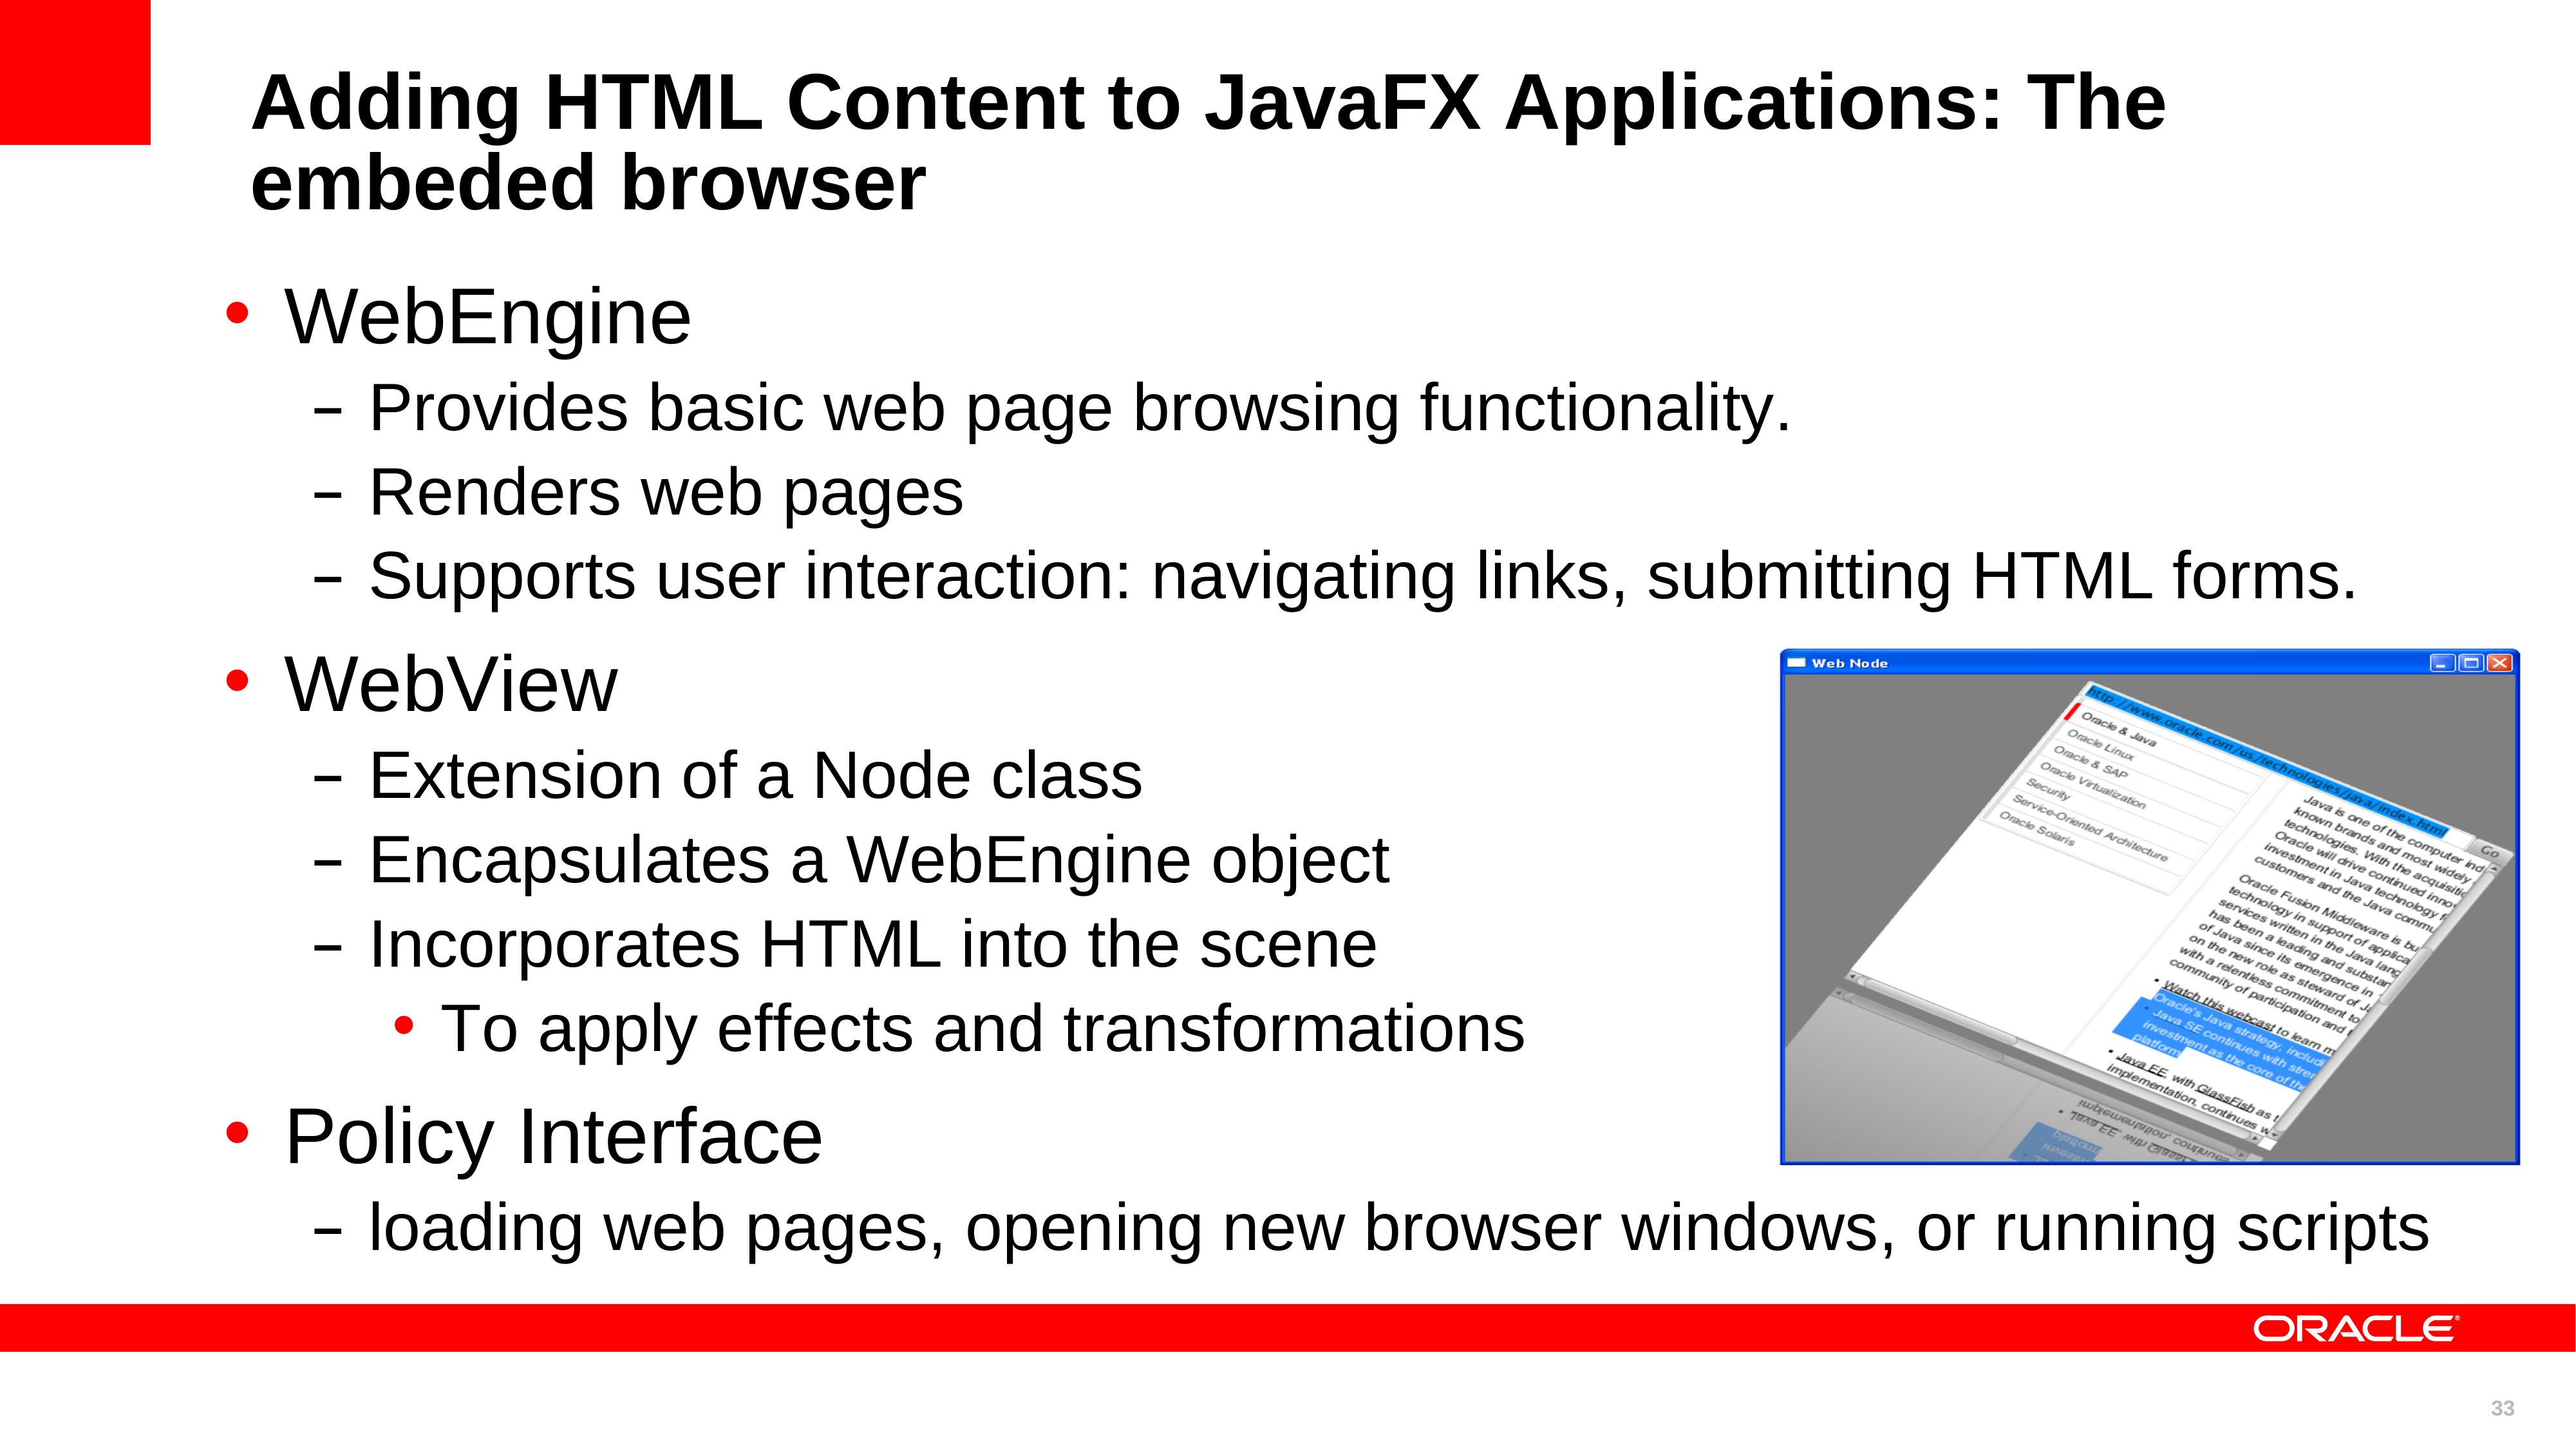

# Adding HTML Content to JavaFX Applications: The embeded browser
WebEngine
Provides basic web page browsing functionality.
Renders web pages
Supports user interaction: navigating links, submitting HTML forms.
WebView
Extension of a Node class
Encapsulates a WebEngine object
Incorporates HTML into the scene
To apply effects and transformations
Policy Interface
loading web pages, opening new browser windows, or running scripts